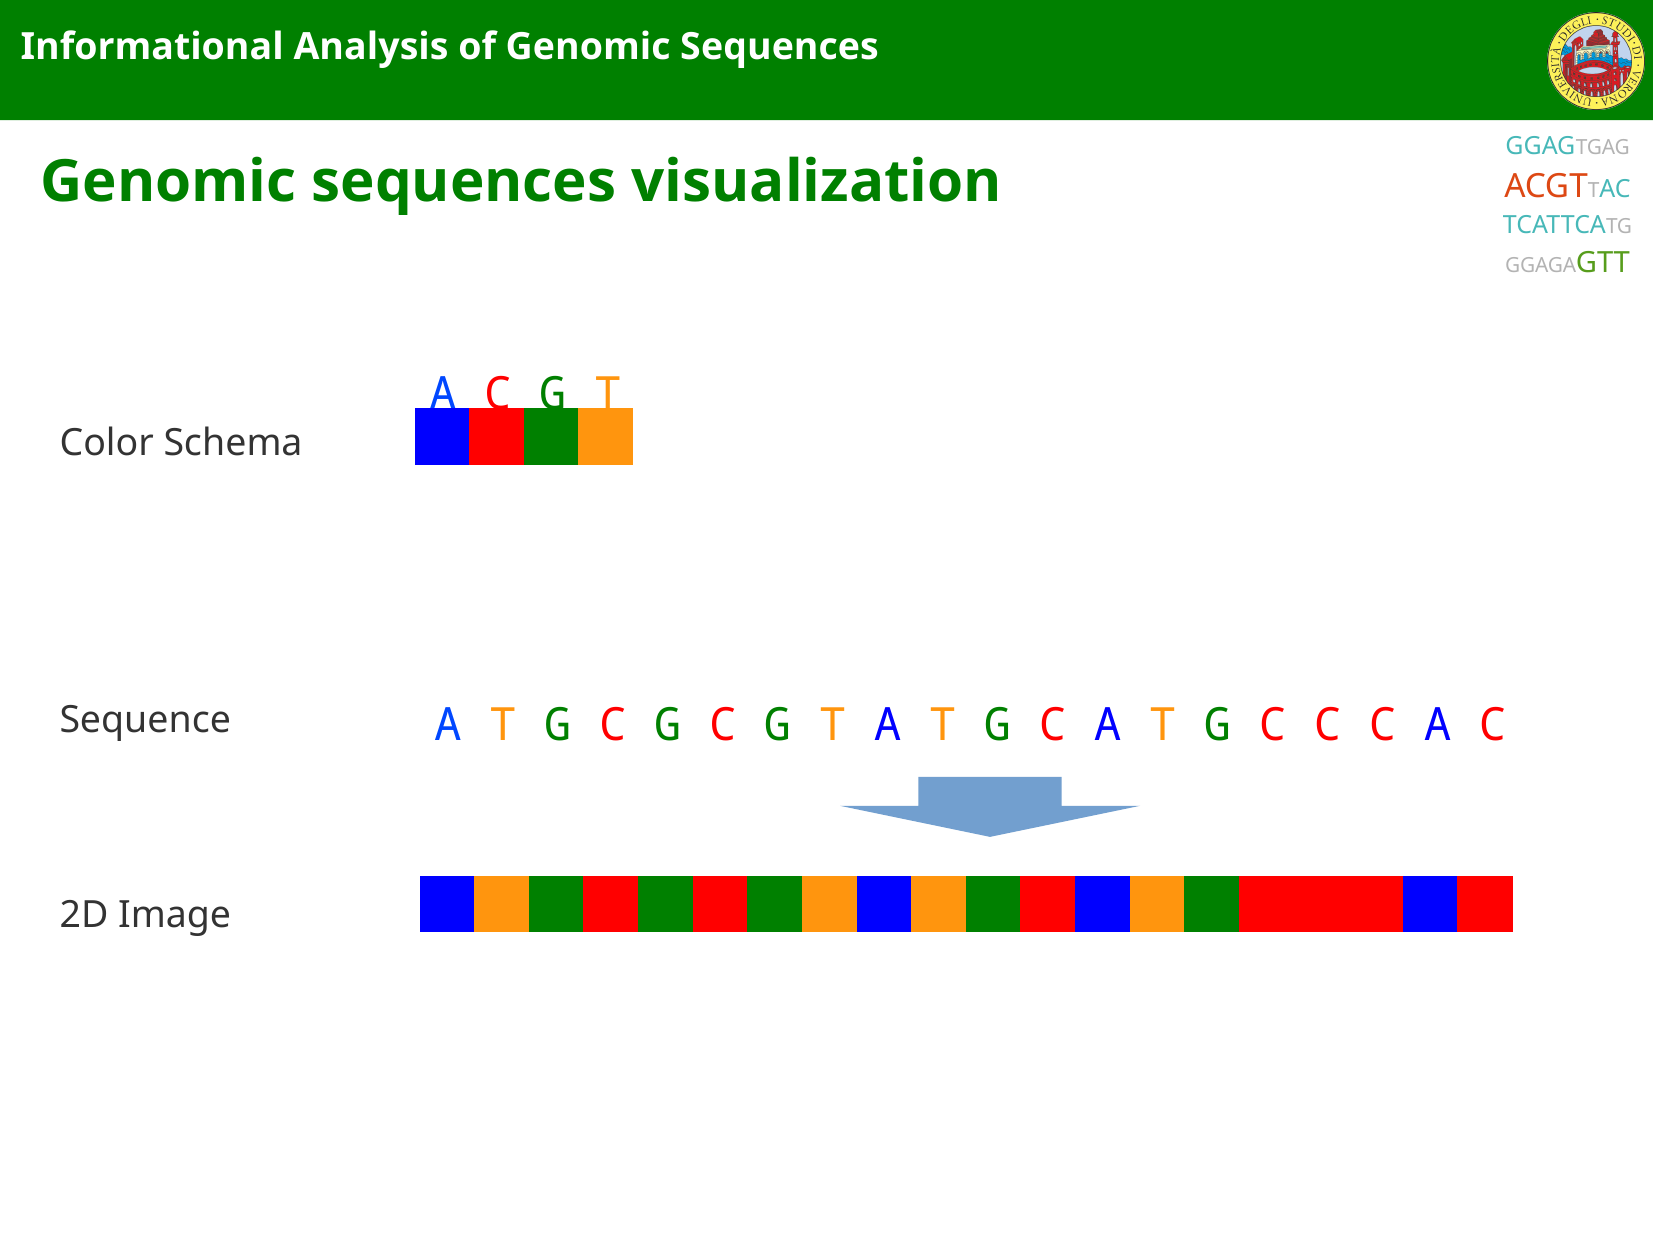

Informational Analysis of Genomic Sequences
GGAGTGAGACGTTACTCATTCATGGGAGAGTT
Genomic sequences visualization
A C G T
Color Schema
| | | | |
| --- | --- | --- | --- |
A T G C G C G T A T G C A T G C C C A C
Sequence
| | | | | | | | | | | | | | | | | | | | |
| --- | --- | --- | --- | --- | --- | --- | --- | --- | --- | --- | --- | --- | --- | --- | --- | --- | --- | --- | --- |
2D Image